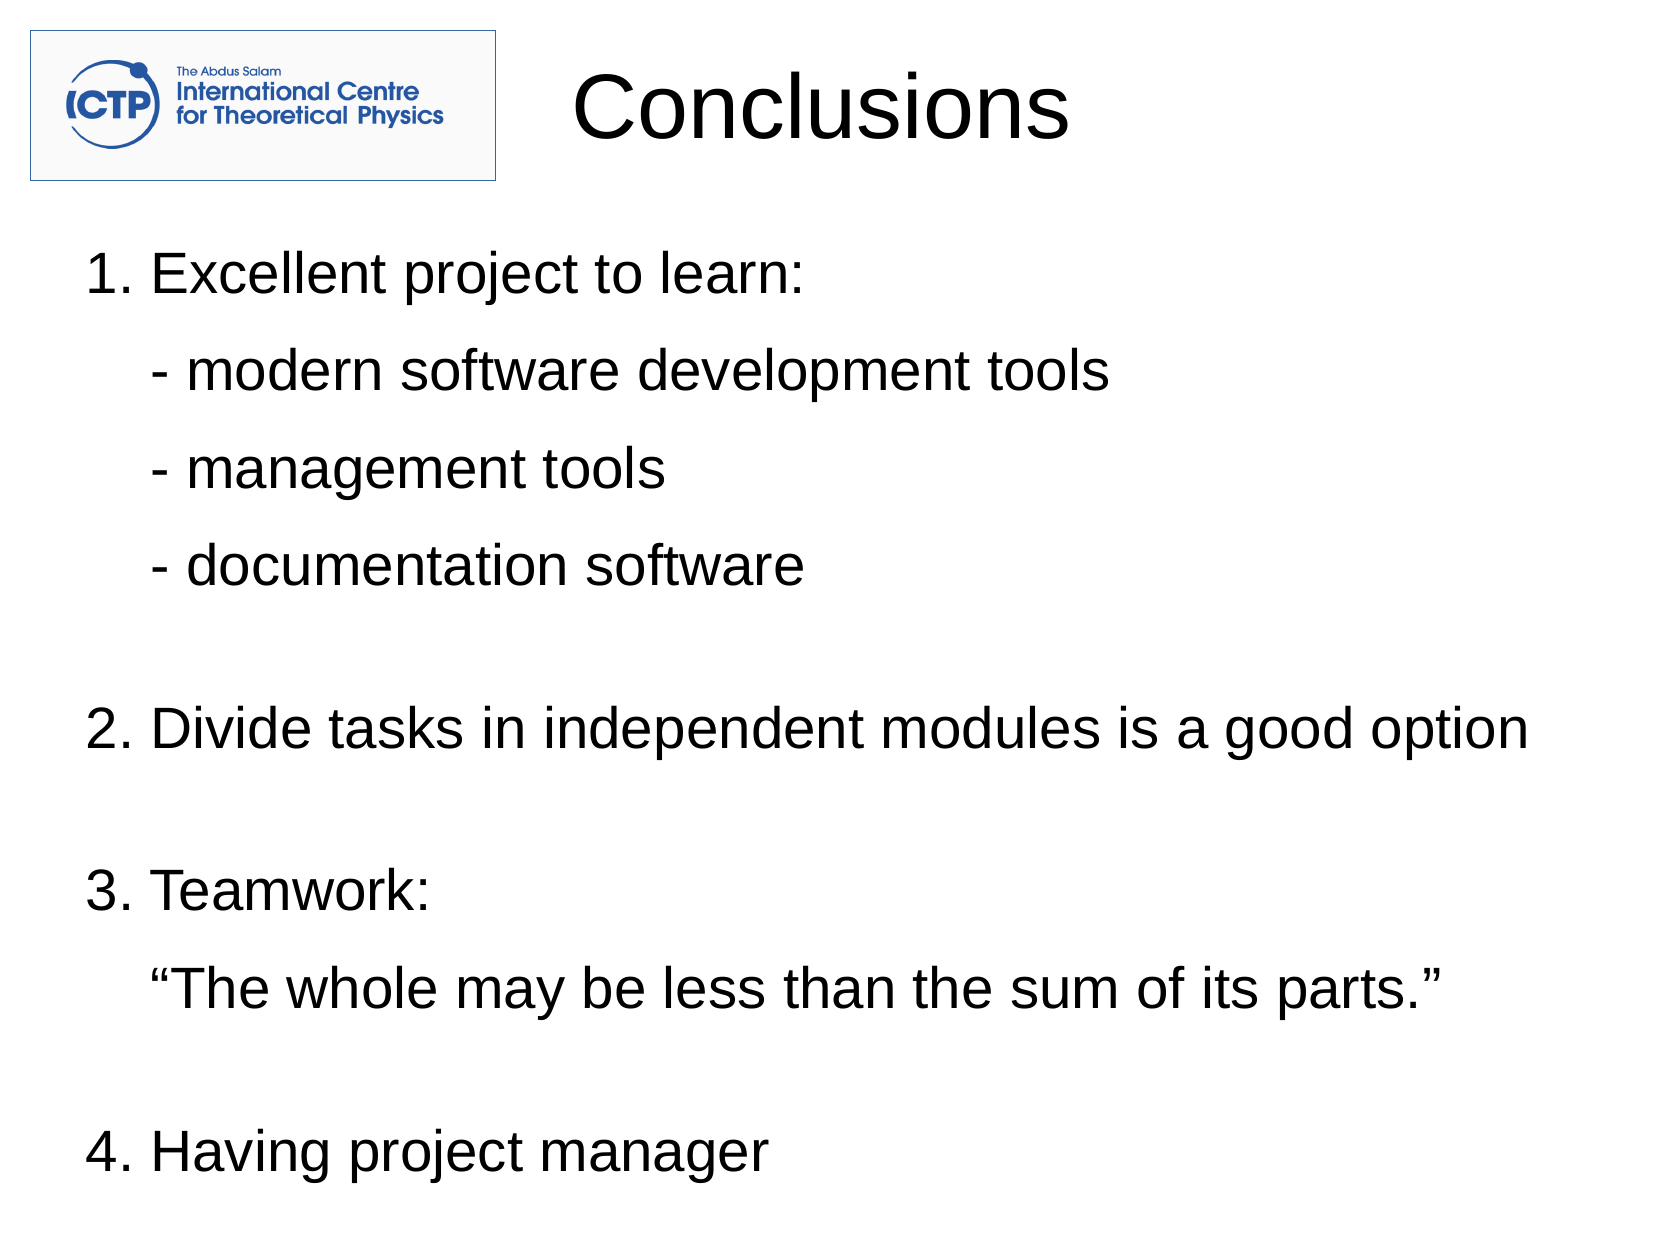

Conclusions
1. Excellent project to learn:
 - modern software development tools
 - management tools
 - documentation software
2. Divide tasks in independent modules is a good option
3. Teamwork:
 “The whole may be less than the sum of its parts.”
4. Having project manager